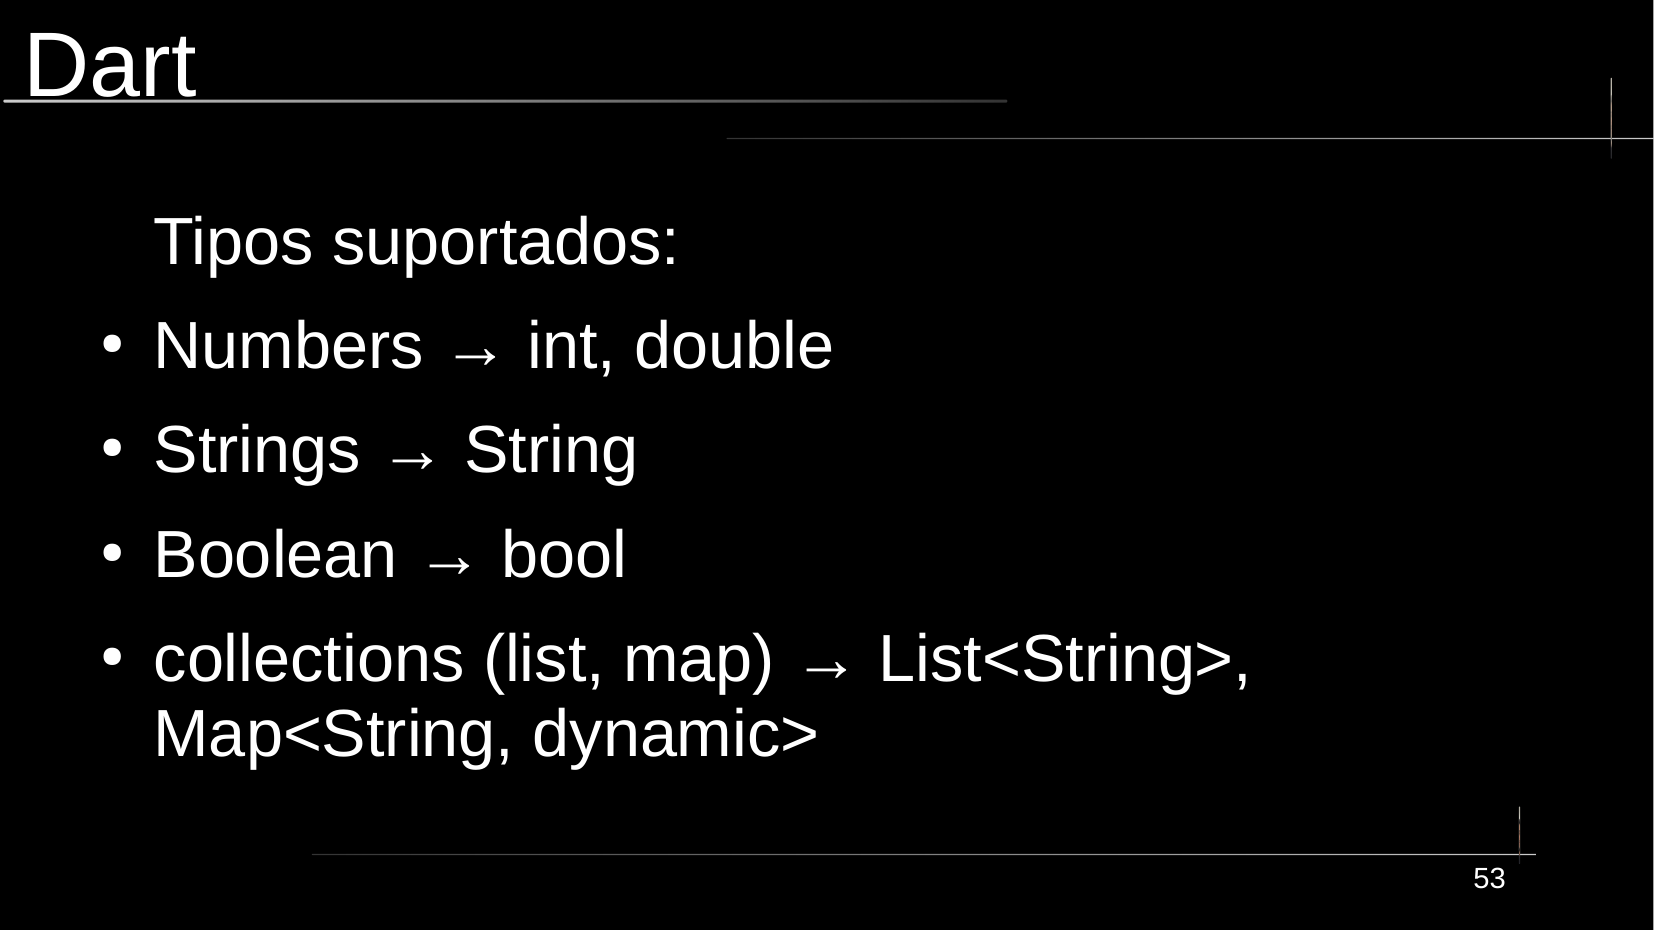

# Dart
Tipos suportados:
Numbers → int, double
Strings → String
Boolean → bool
collections (list, map) → List<String>, Map<String, dynamic>
53